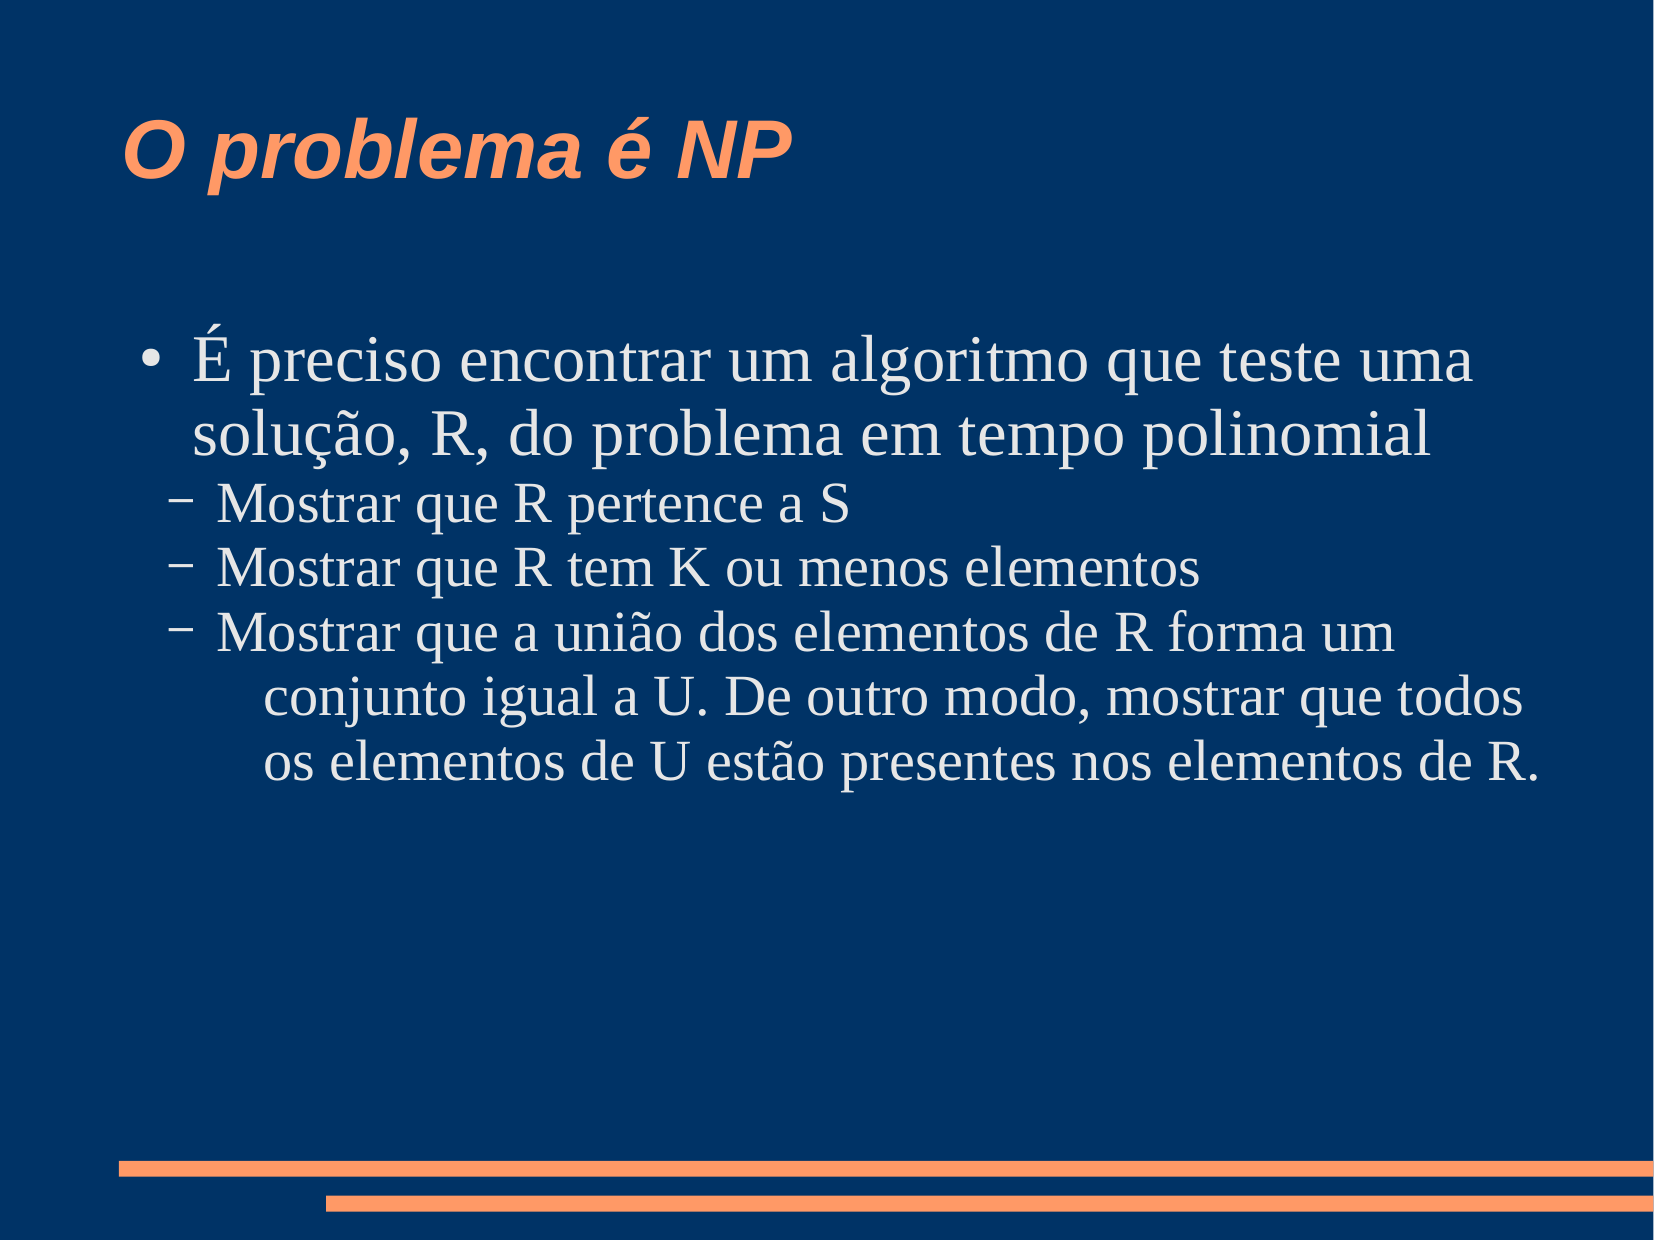

# O problema é NP
É preciso encontrar um algoritmo que teste uma solução, R, do problema em tempo polinomial
Mostrar que R pertence a S
Mostrar que R tem K ou menos elementos
Mostrar que a união dos elementos de R forma um conjunto igual a U. De outro modo, mostrar que todos os elementos de U estão presentes nos elementos de R.